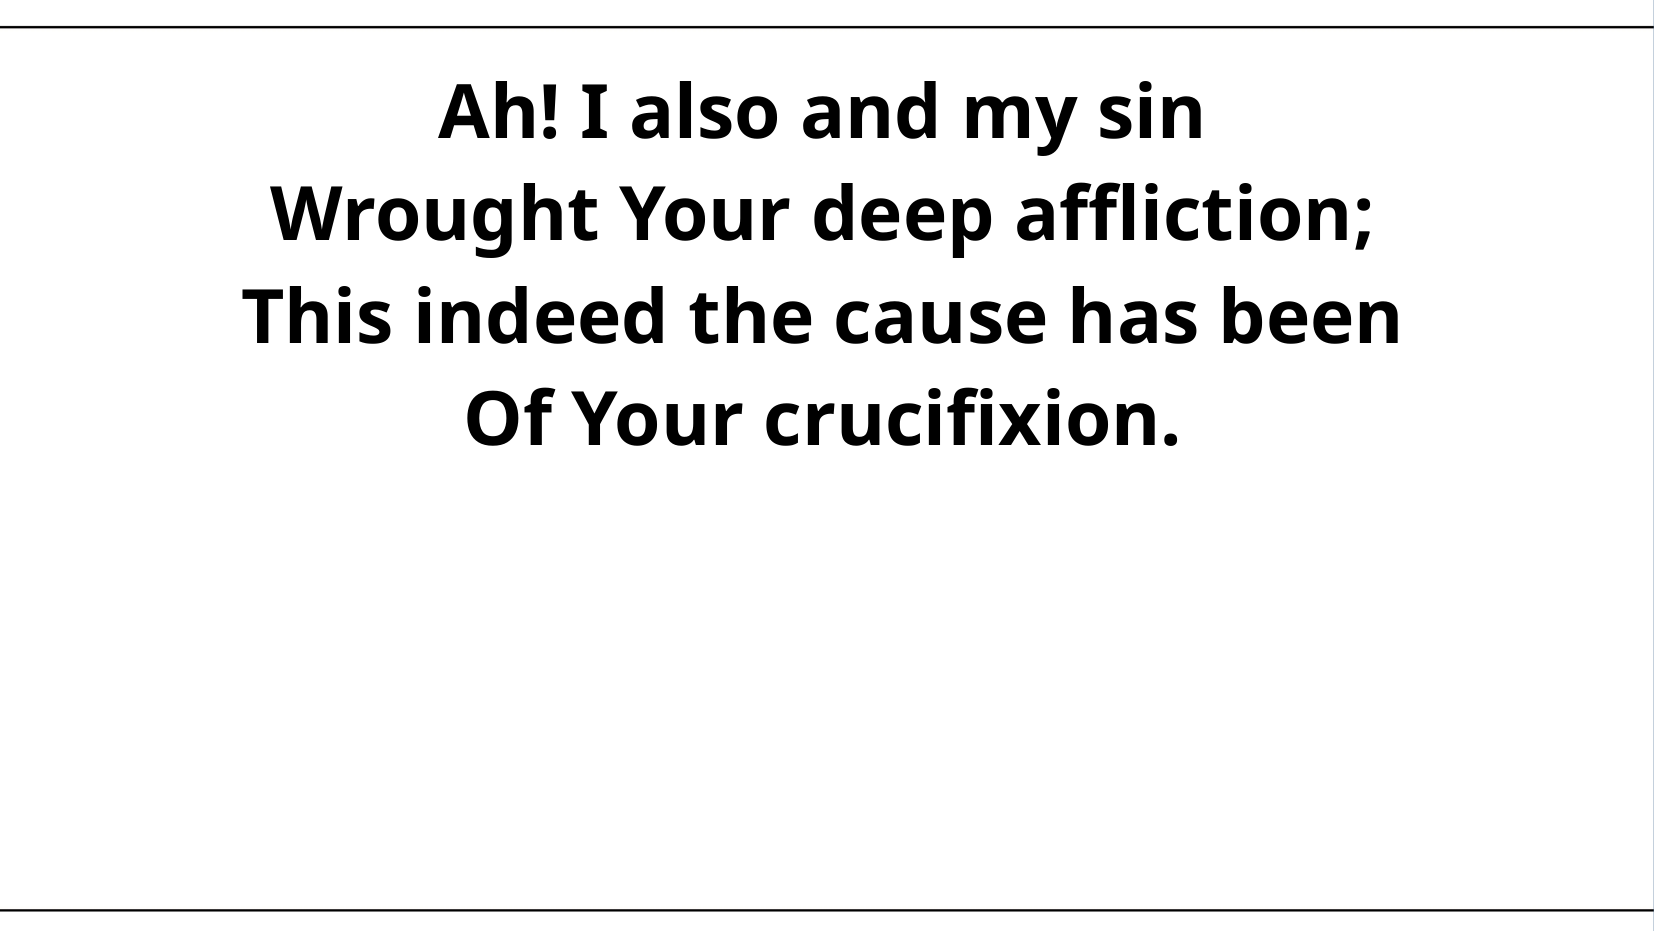

Ah! I also and my sin
Wrought Your deep affliction;
This indeed the cause has been
Of Your crucifixion.